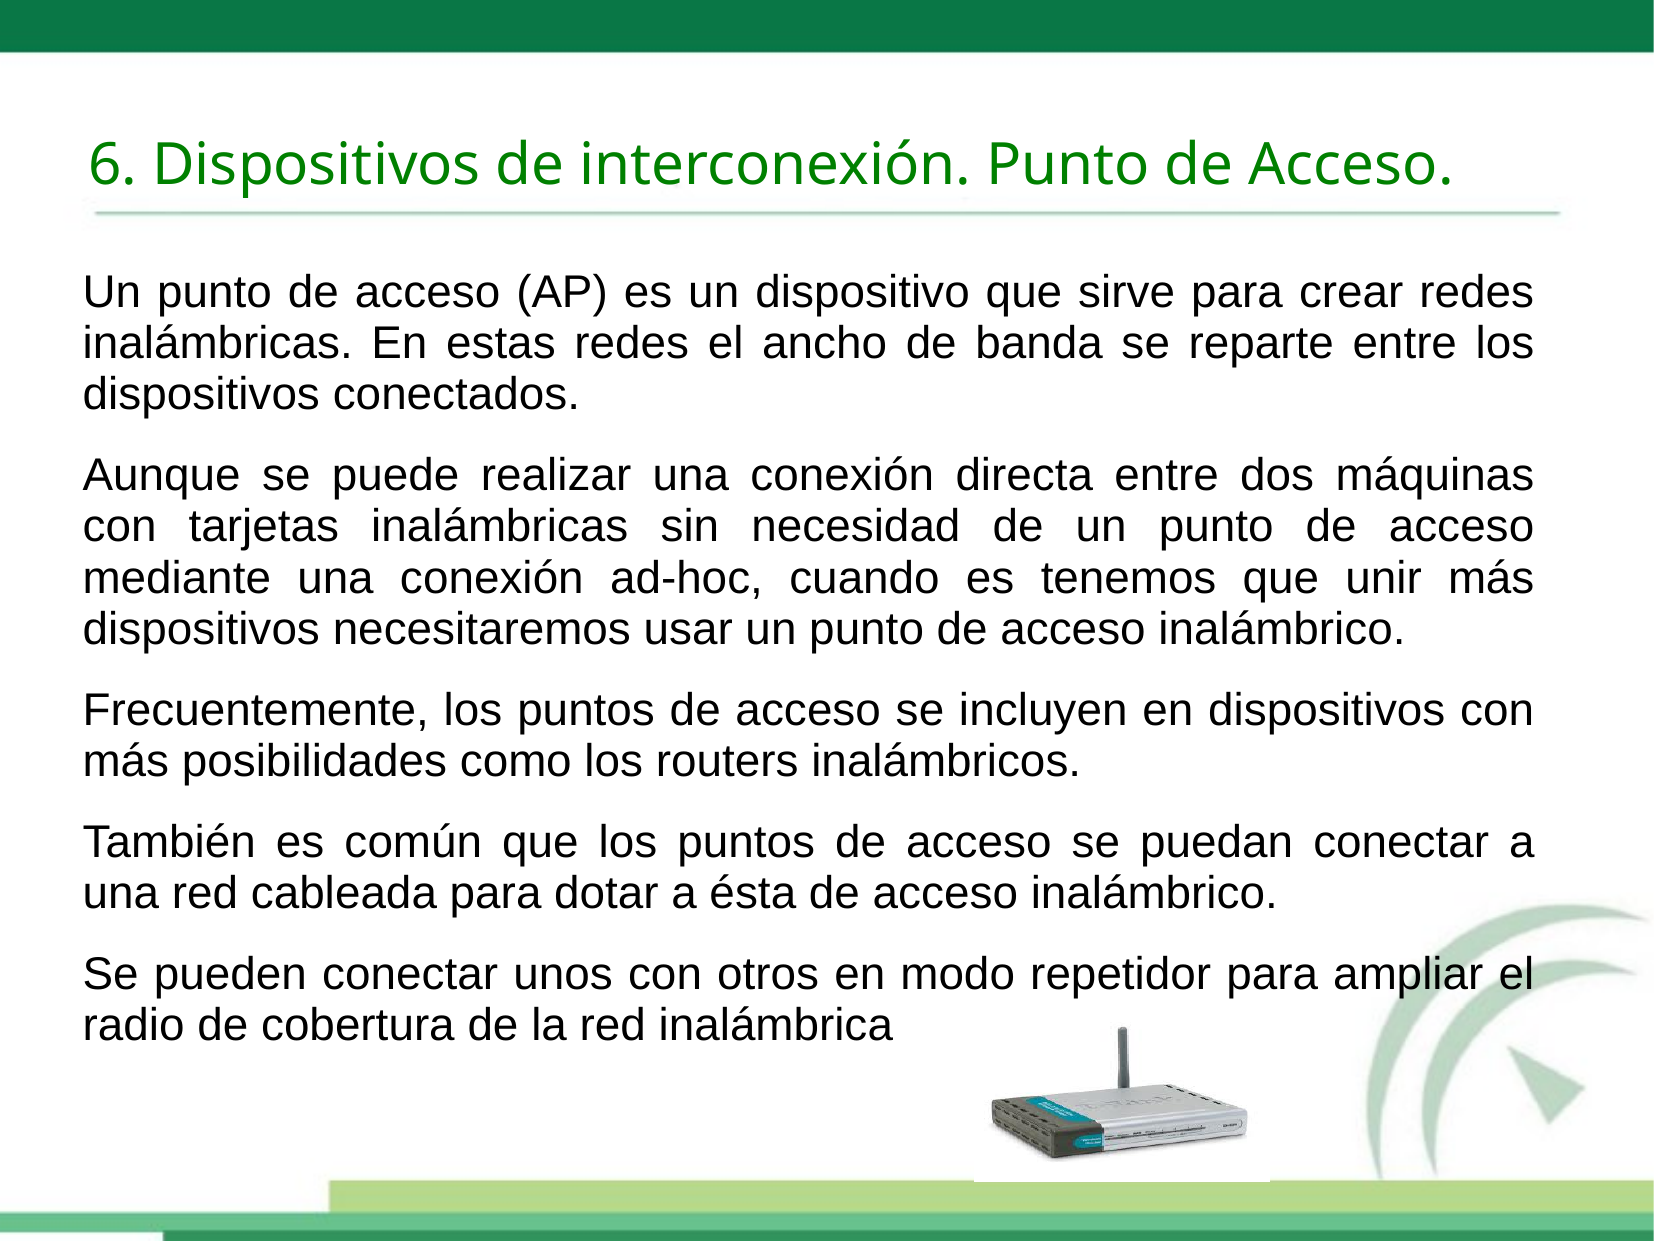

# 6. Dispositivos de interconexión. Punto de Acceso.
Un punto de acceso (AP) es un dispositivo que sirve para crear redes inalámbricas. En estas redes el ancho de banda se reparte entre los dispositivos conectados.
Aunque se puede realizar una conexión directa entre dos máquinas con tarjetas inalámbricas sin necesidad de un punto de acceso mediante una conexión ad-hoc, cuando es tenemos que unir más dispositivos necesitaremos usar un punto de acceso inalámbrico.
Frecuentemente, los puntos de acceso se incluyen en dispositivos con más posibilidades como los routers inalámbricos.
También es común que los puntos de acceso se puedan conectar a una red cableada para dotar a ésta de acceso inalámbrico.
Se pueden conectar unos con otros en modo repetidor para ampliar el radio de cobertura de la red inalámbrica